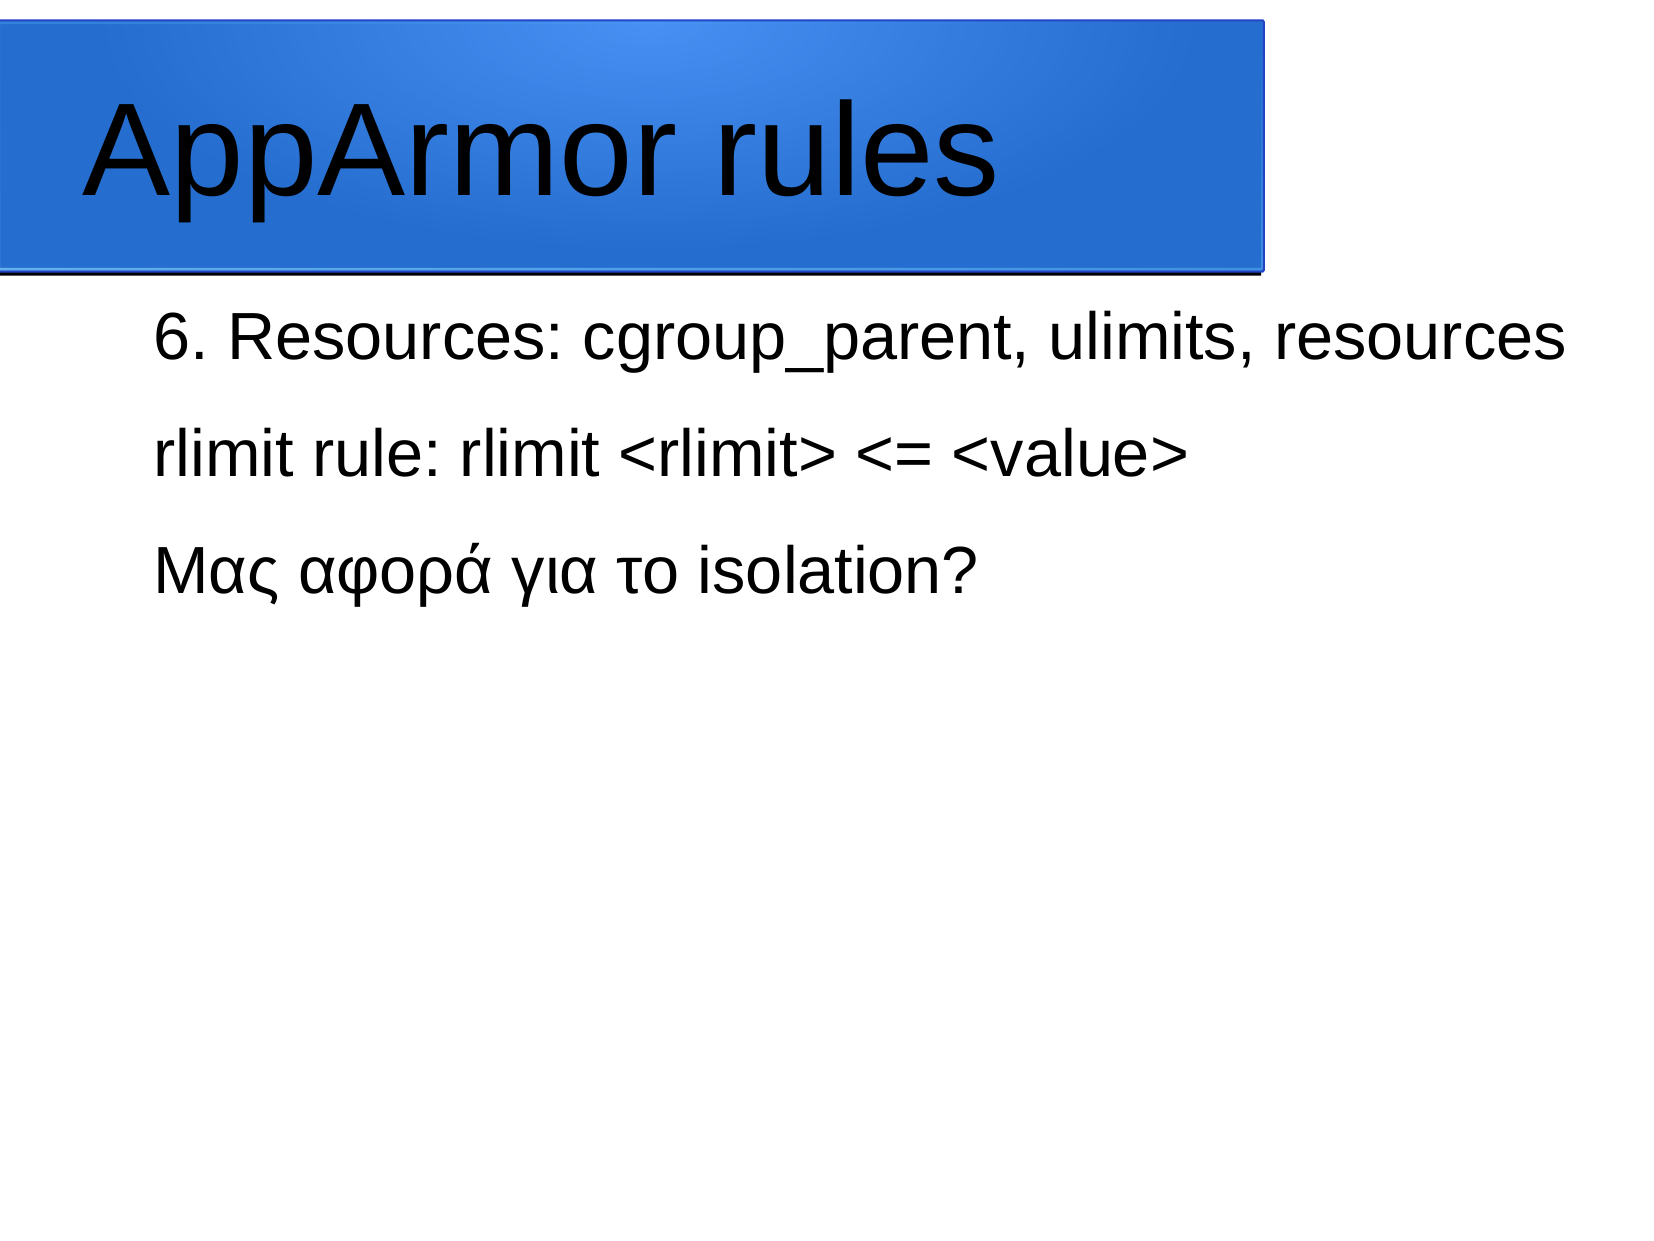

# AppArmor rules
6. Resources: cgroup_parent, ulimits, resources
rlimit rule: rlimit <rlimit> <= <value>
Μας αφορά για το isolation?